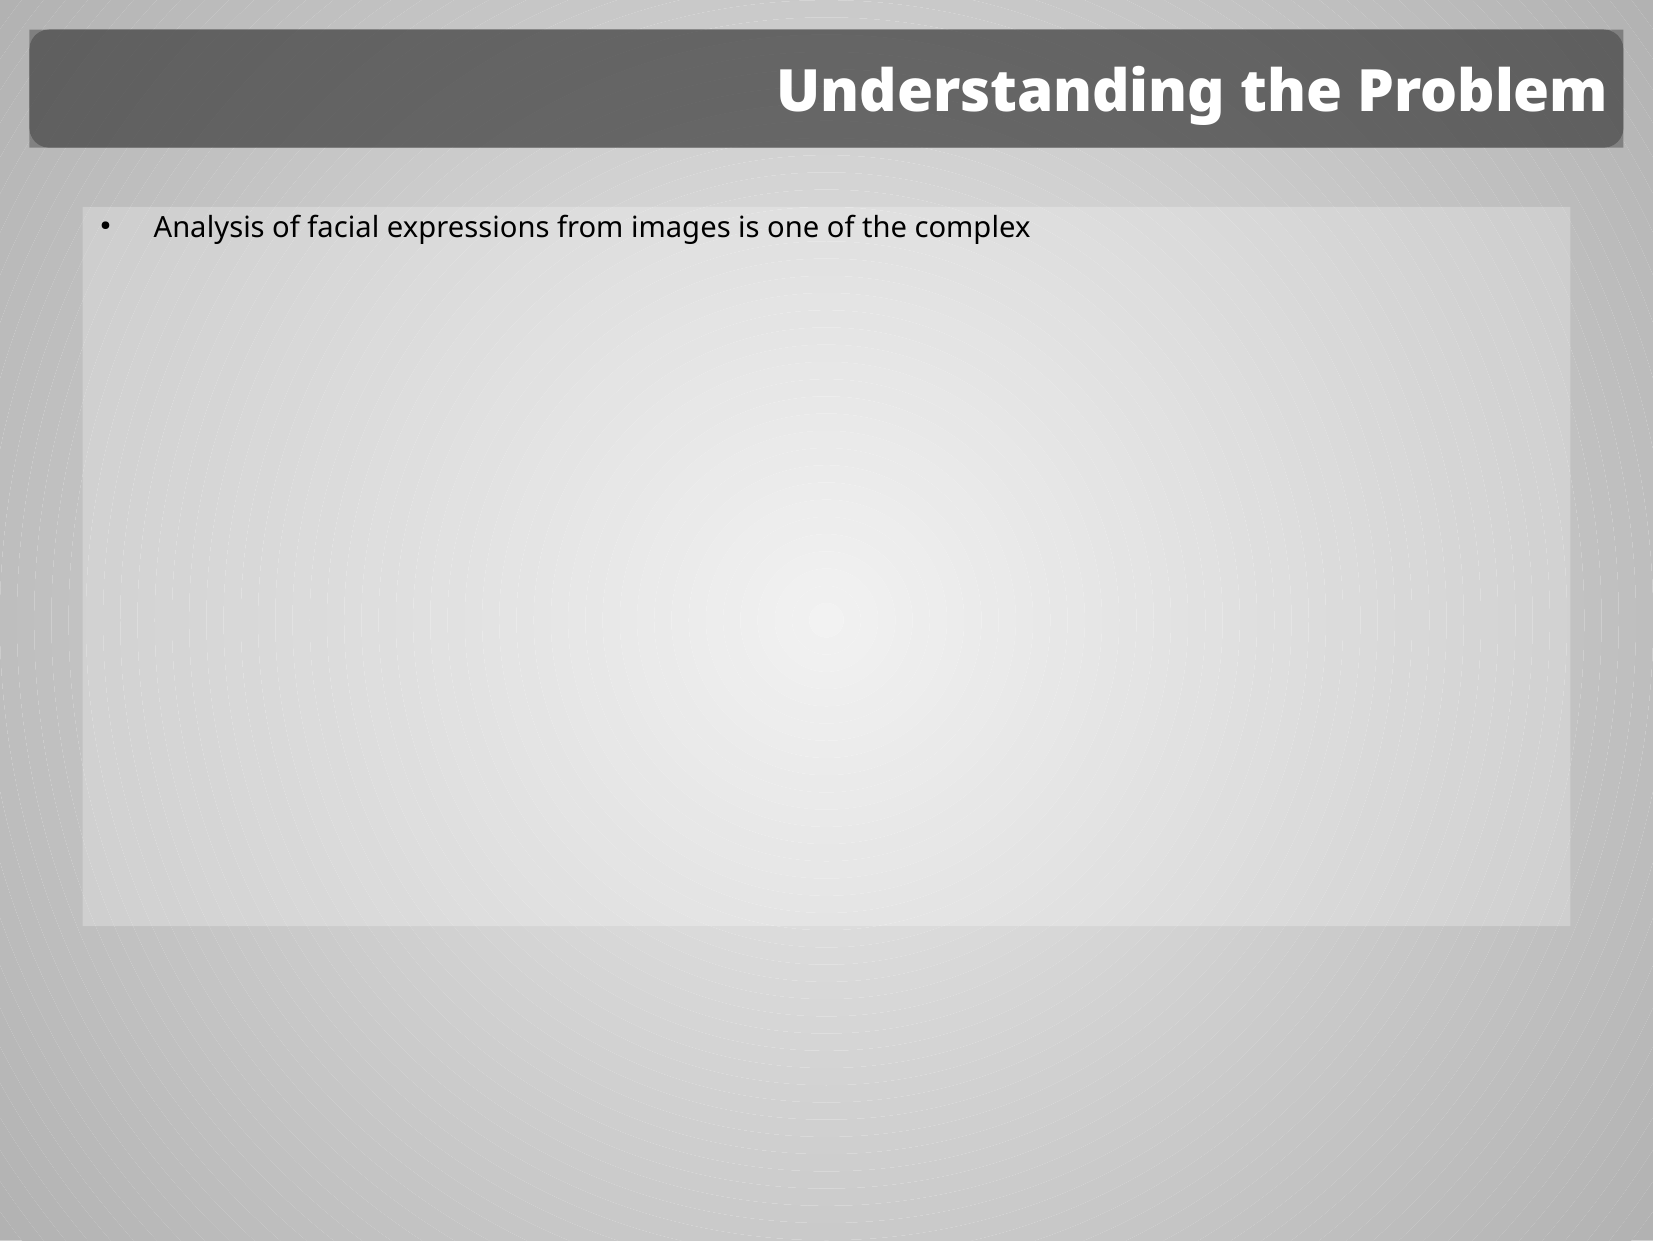

# Understanding the Problem
Analysis of facial expressions from images is one of the complex